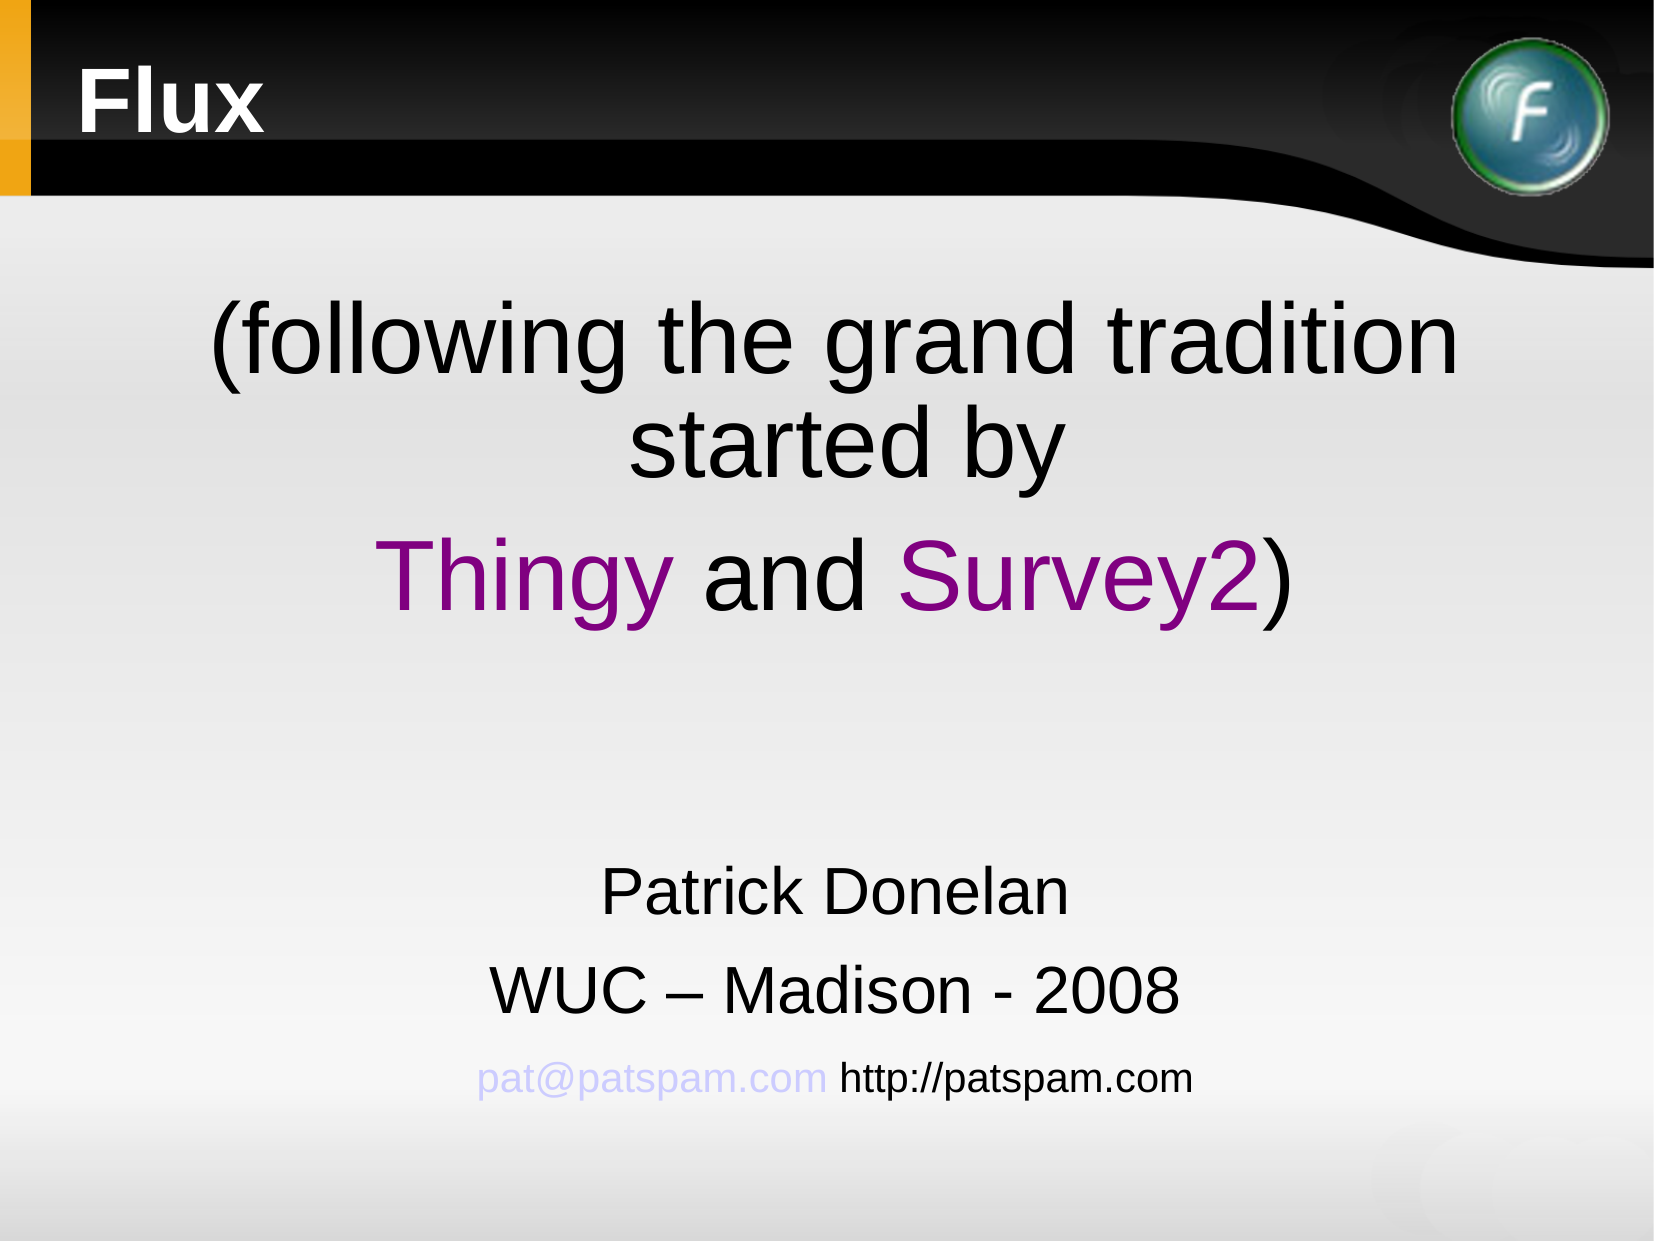

# Flux
(following the grand tradition started by
Thingy and Survey2)
Patrick Donelan
WUC – Madison - 2008
pat@patspam.com http://patspam.com